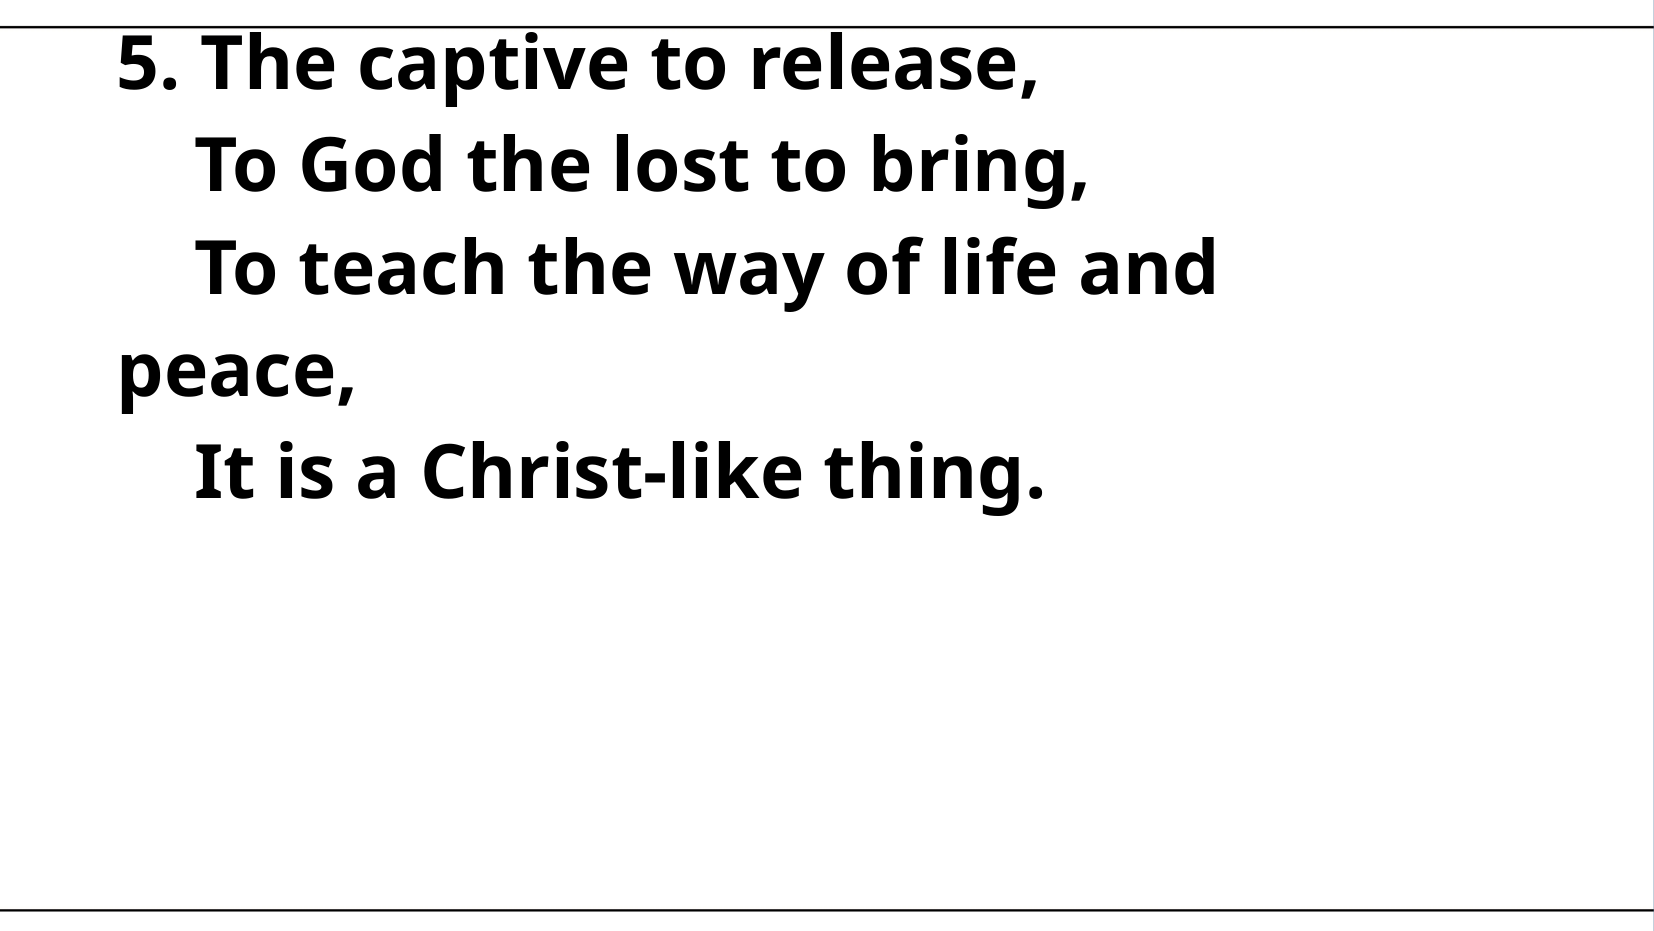

# 5. The captive to release, To God the lost to bring, To teach the way of life and peace, It is a Christ-like thing.